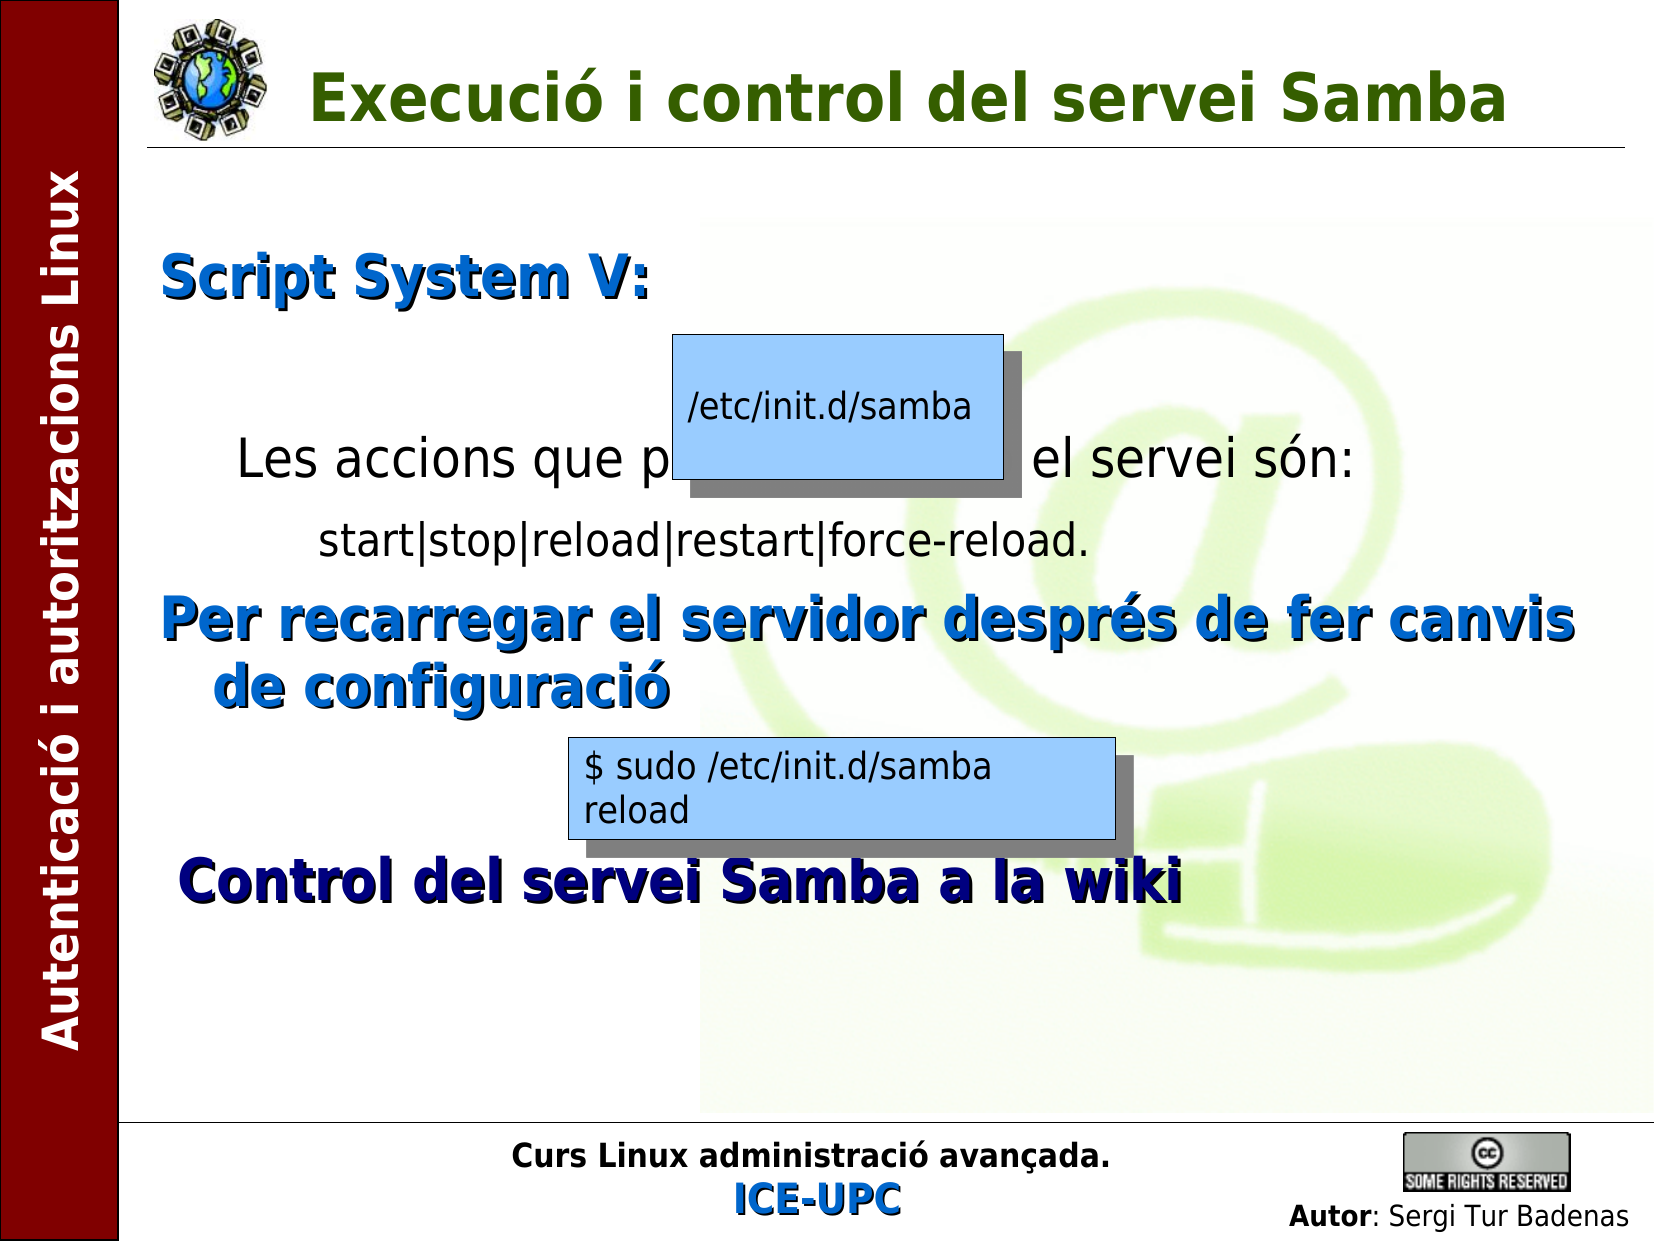

# Execució i control del servei Samba
Script System V:
Les accions que podem fer amb el servei són:
start|stop|reload|restart|force-reload.
Per recarregar el servidor després de fer canvis de configuració
 Control del servei Samba a la wiki
 /etc/init.d/samba
$ sudo /etc/init.d/samba reload